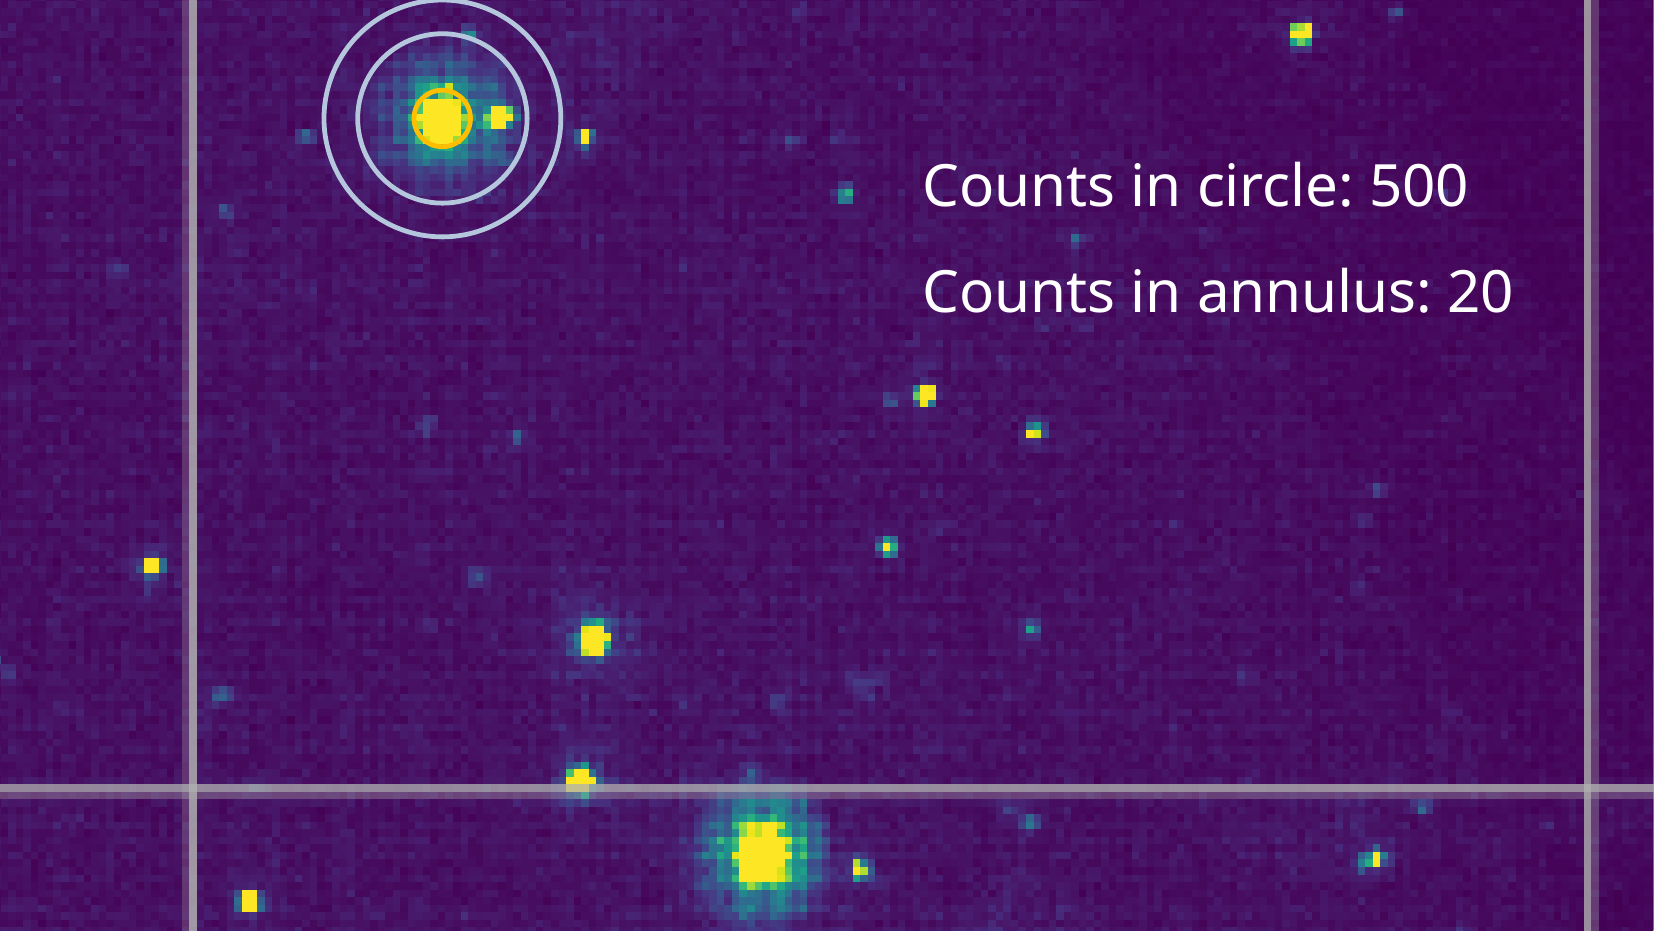

Counts in circle: 500
Counts in annulus: 20